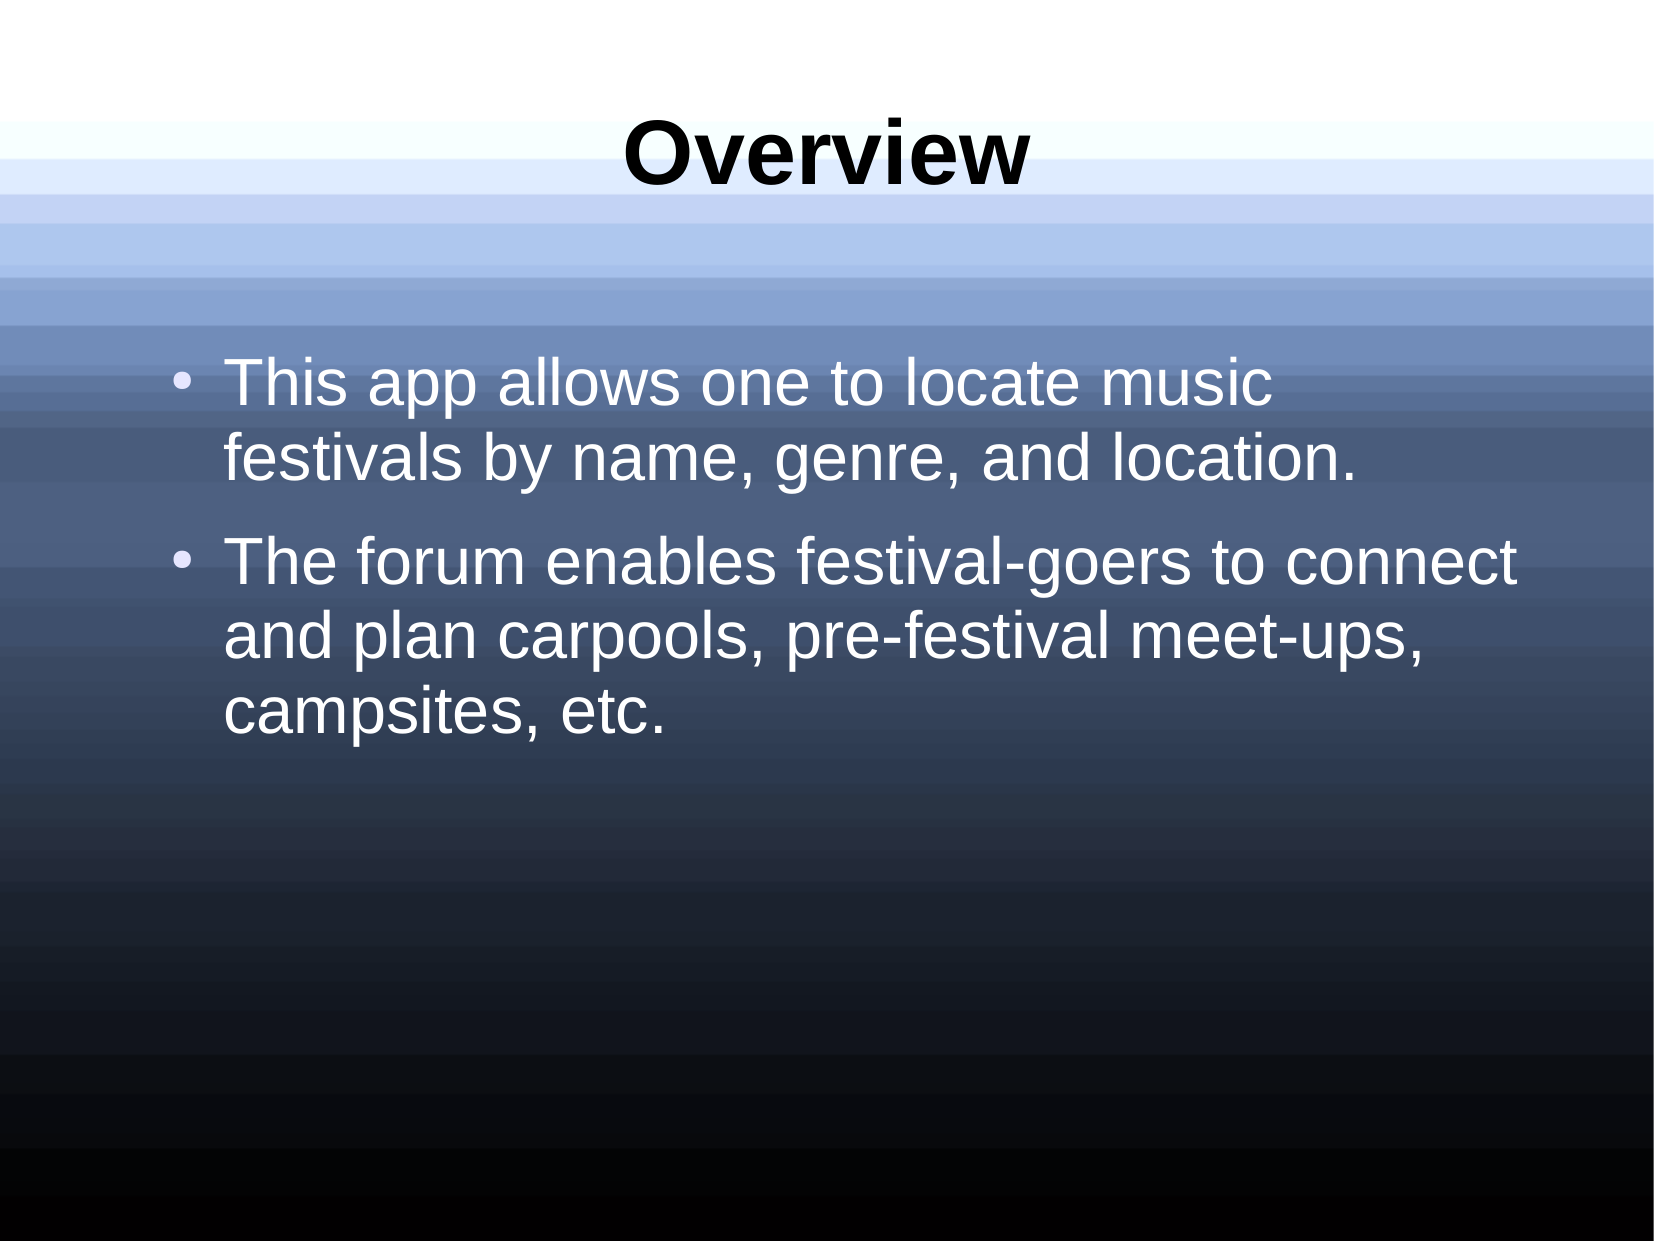

# Overview
This app allows one to locate music 		festivals by name, genre, and location.
The forum enables festival-goers to connect and plan carpools, pre-festival meet-ups, campsites, etc.